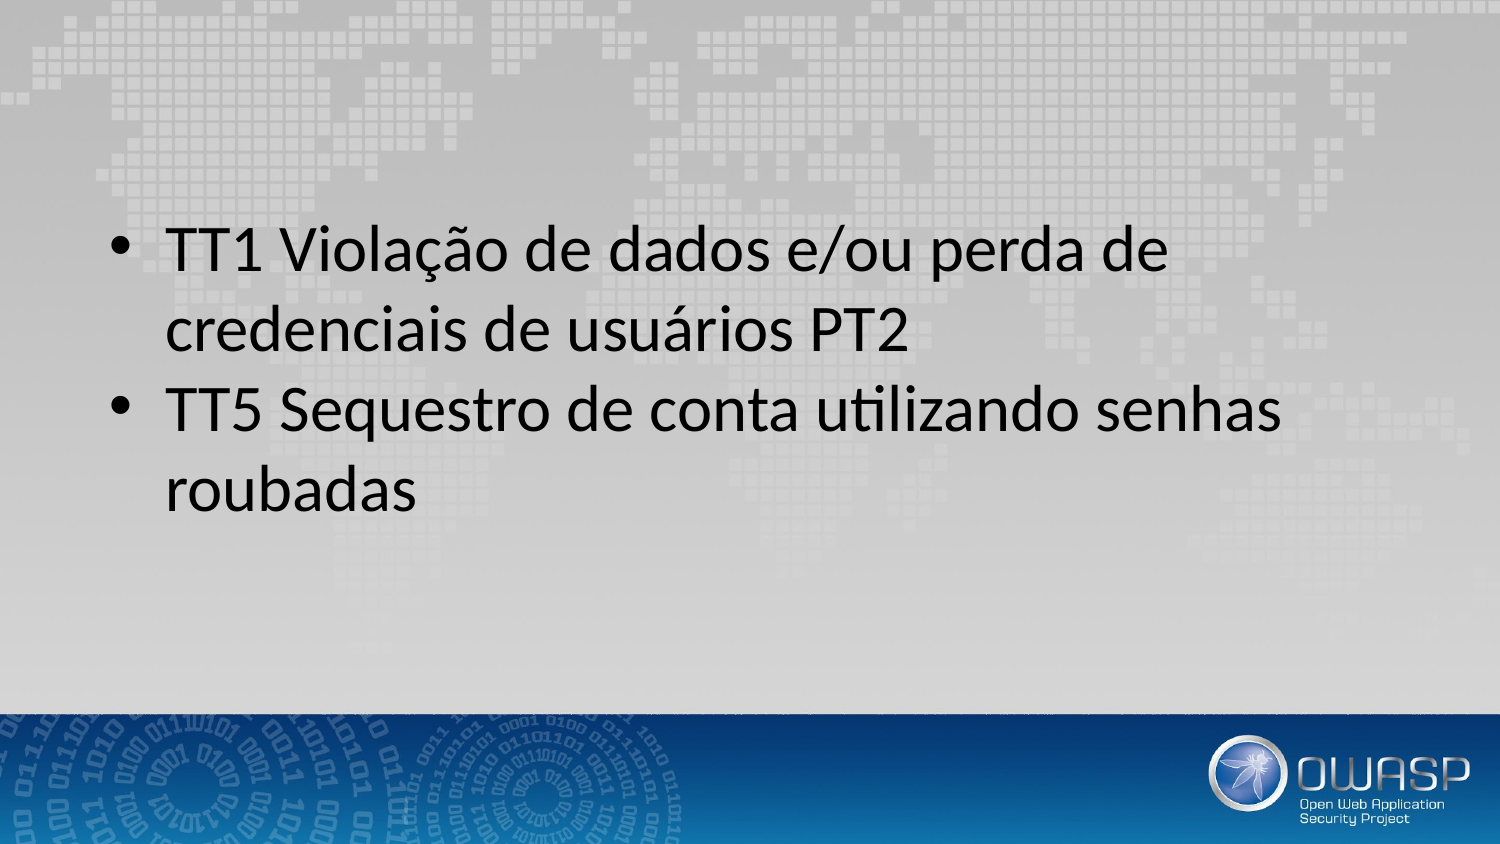

#
TT1 Violação de dados e/ou perda de credenciais de usuários PT2
TT5 Sequestro de conta utilizando senhas roubadas